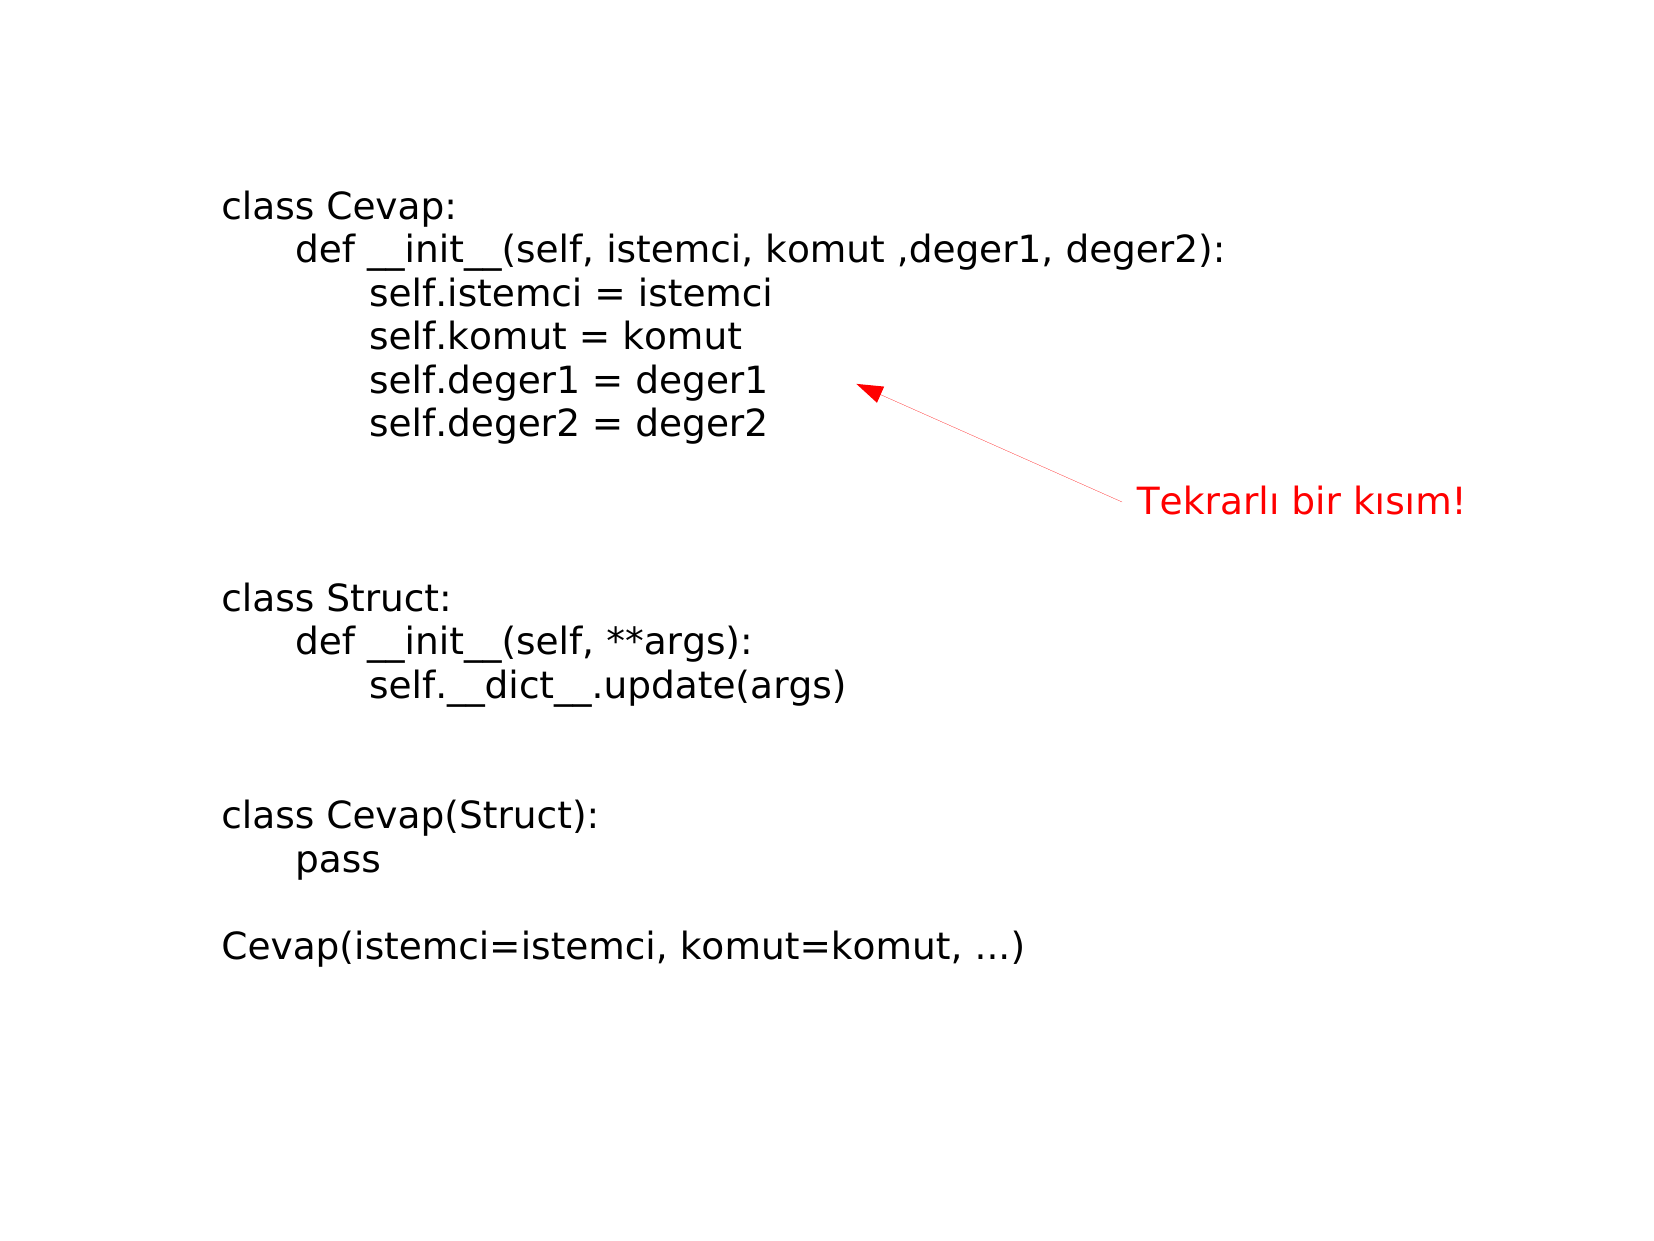

class Cevap:
	def __init__(self, istemci, komut ,deger1, deger2):
		self.istemci = istemci
		self.komut = komut
		self.deger1 = deger1
		self.deger2 = deger2
class Struct:
	def __init__(self, **args):
		self.__dict__.update(args)
class Cevap(Struct):
	pass
Cevap(istemci=istemci, komut=komut, ...)
Tekrarlı bir kısım!